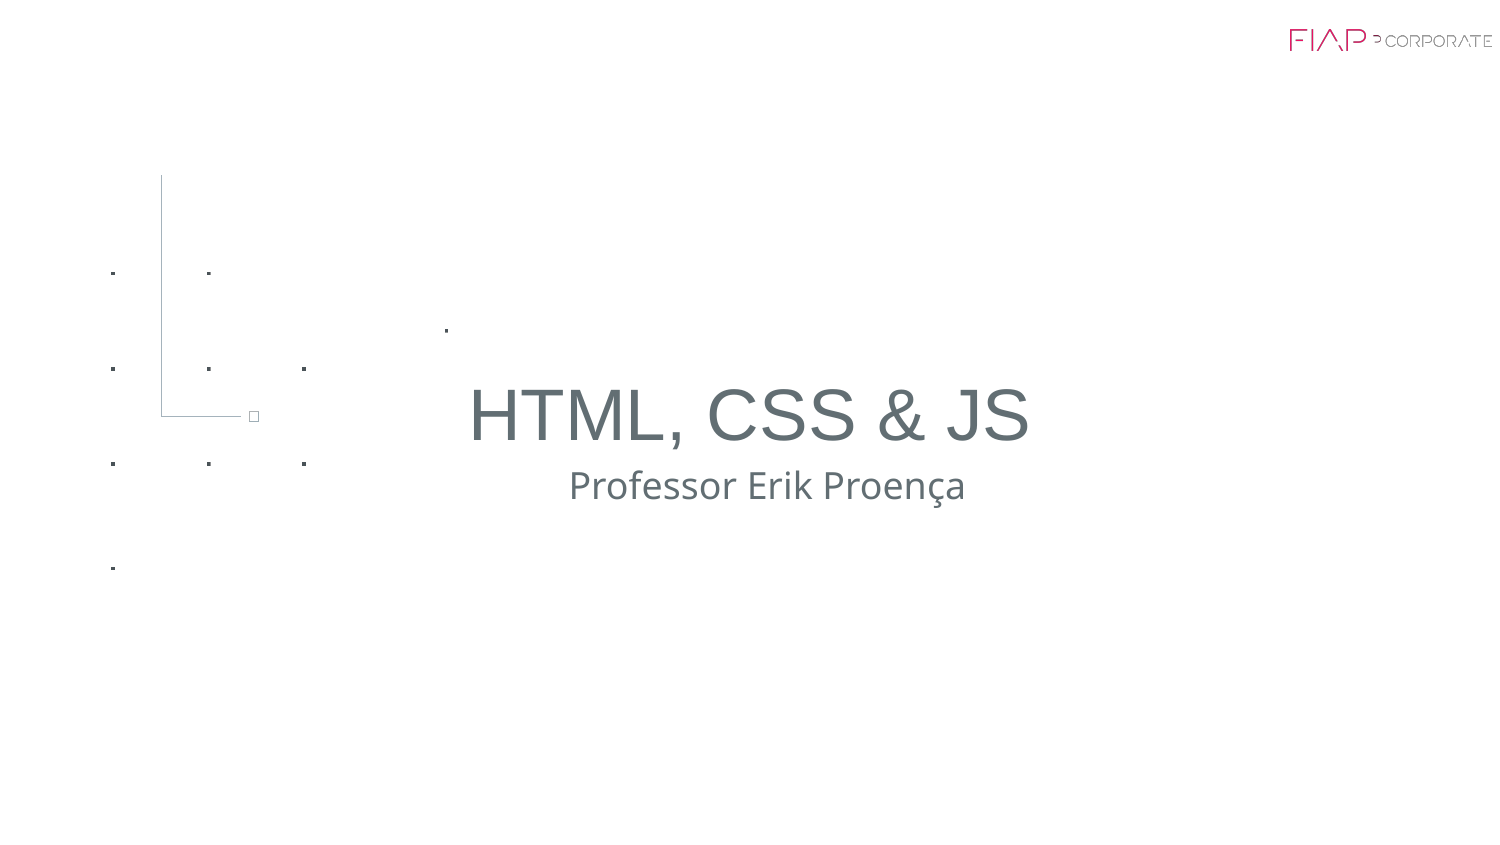

HTML, CSS & JS
Professor Erik Proença